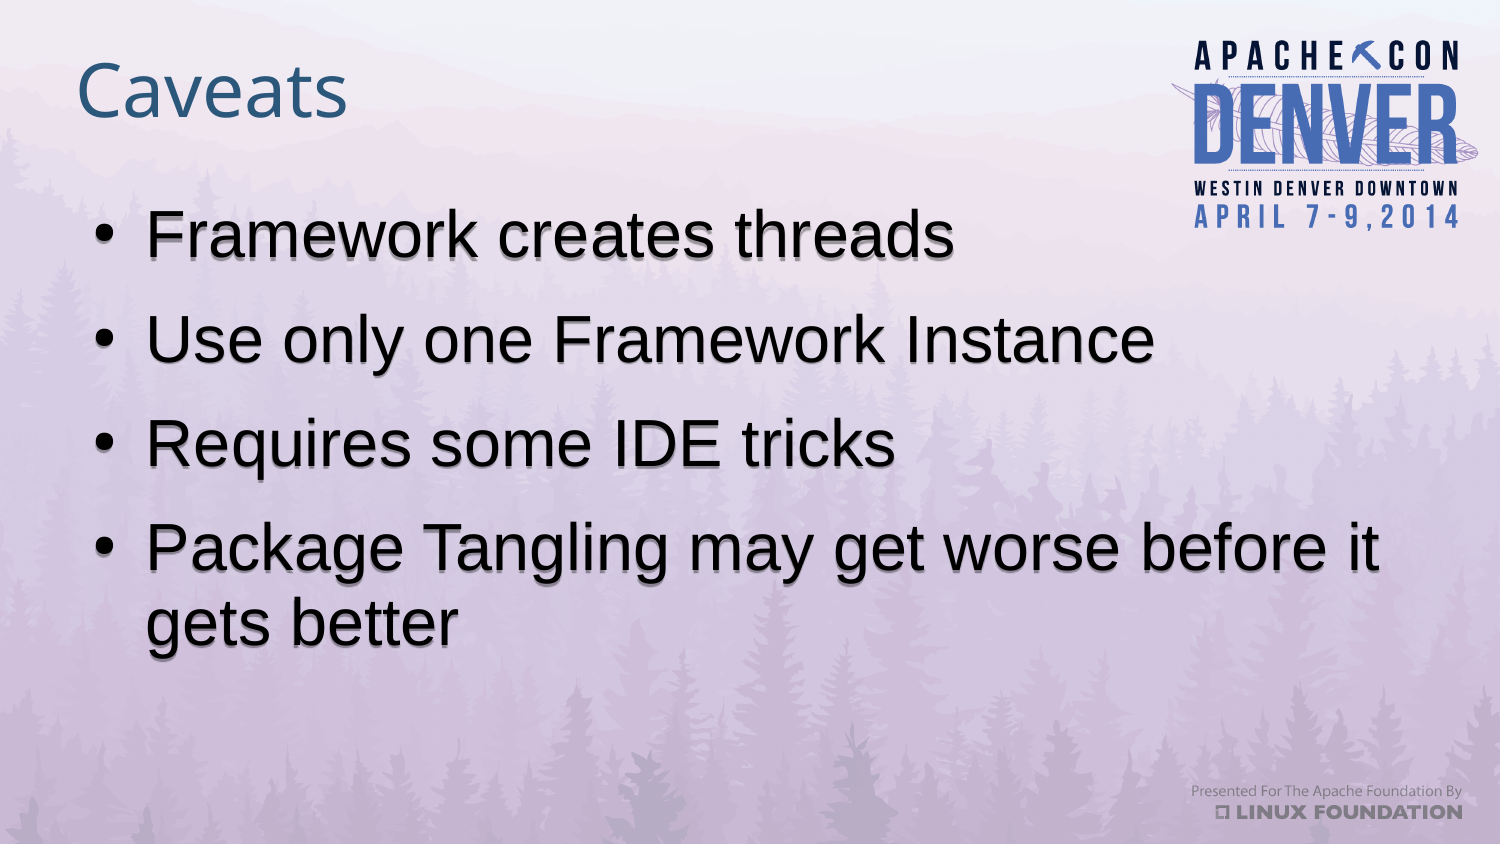

Caveats
# Framework creates threads
Use only one Framework Instance
Requires some IDE tricks
Package Tangling may get worse before it gets better